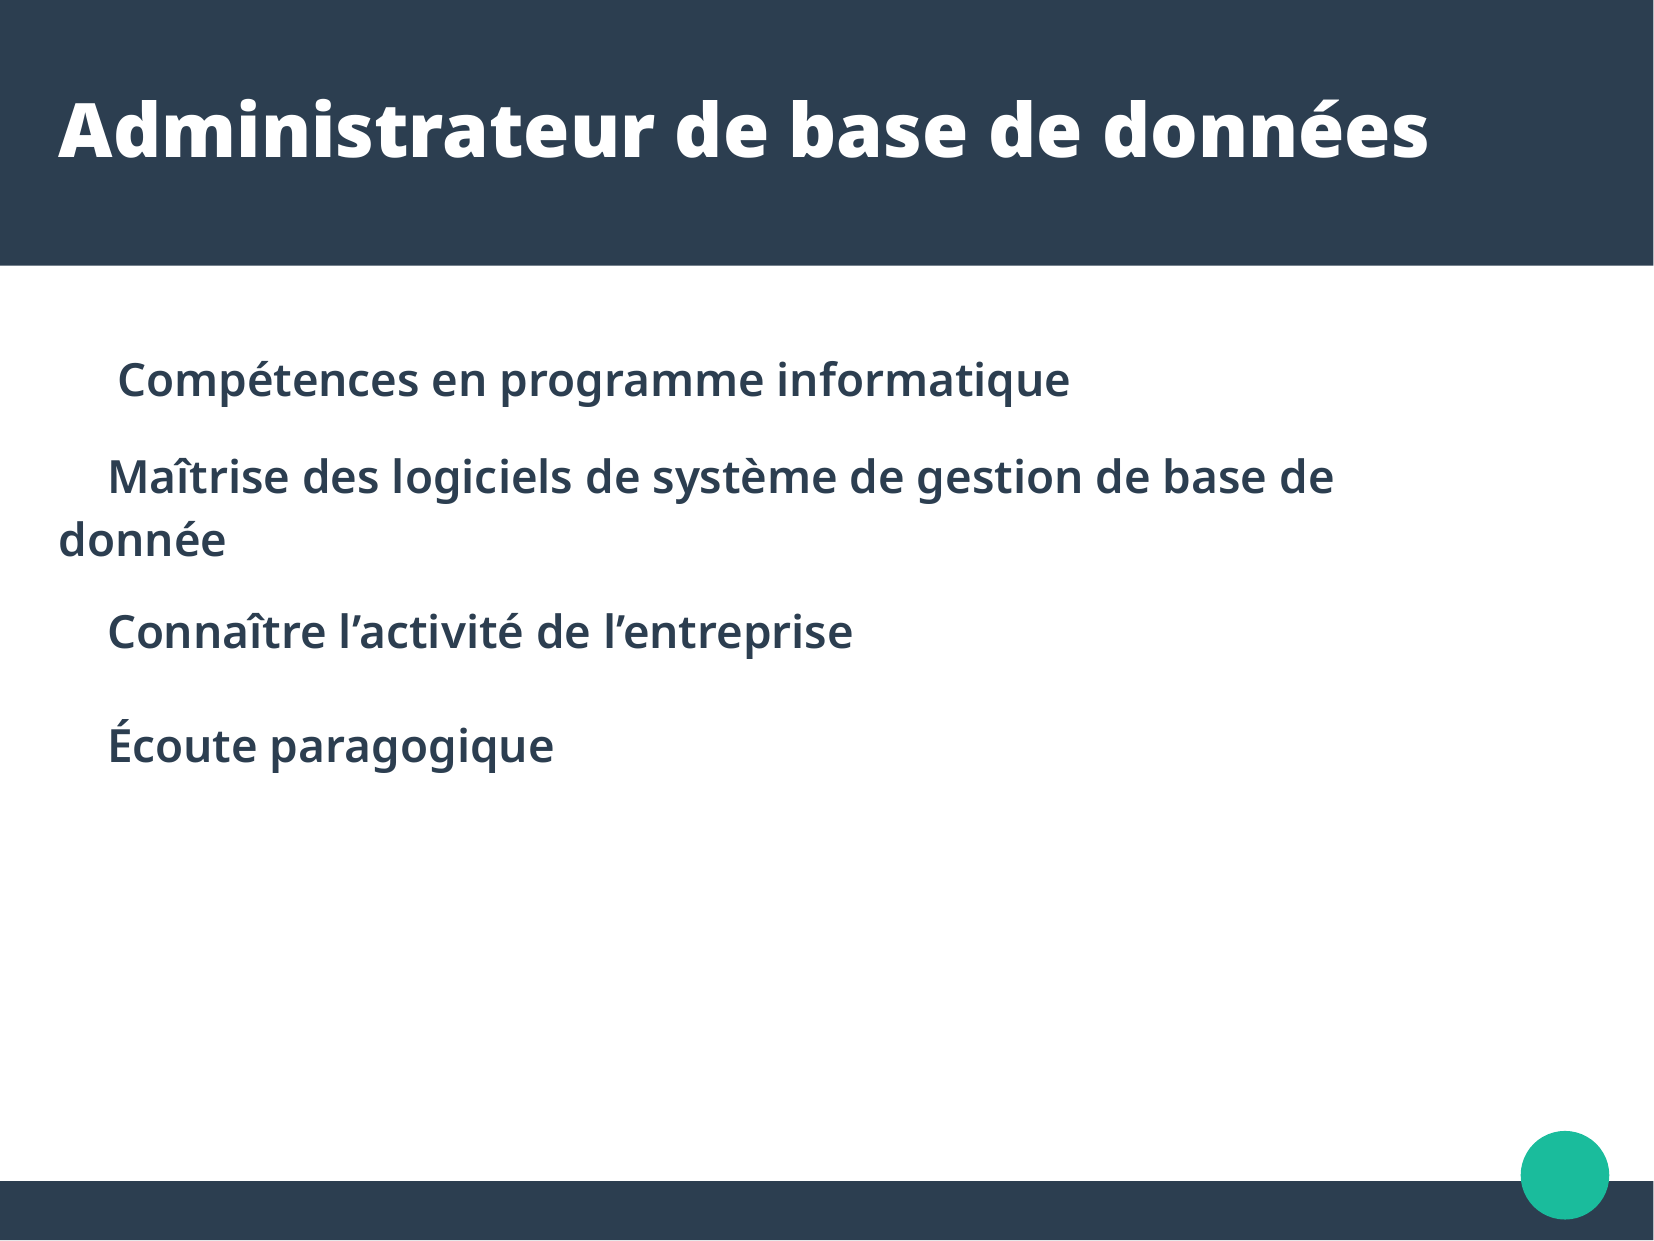

# Administrateur de base de données
 Compétences en programme informatique
 Maîtrise des logiciels de système de gestion de base de 		 donnée
 Connaître l’activité de l’entreprise
 Écoute paragogique